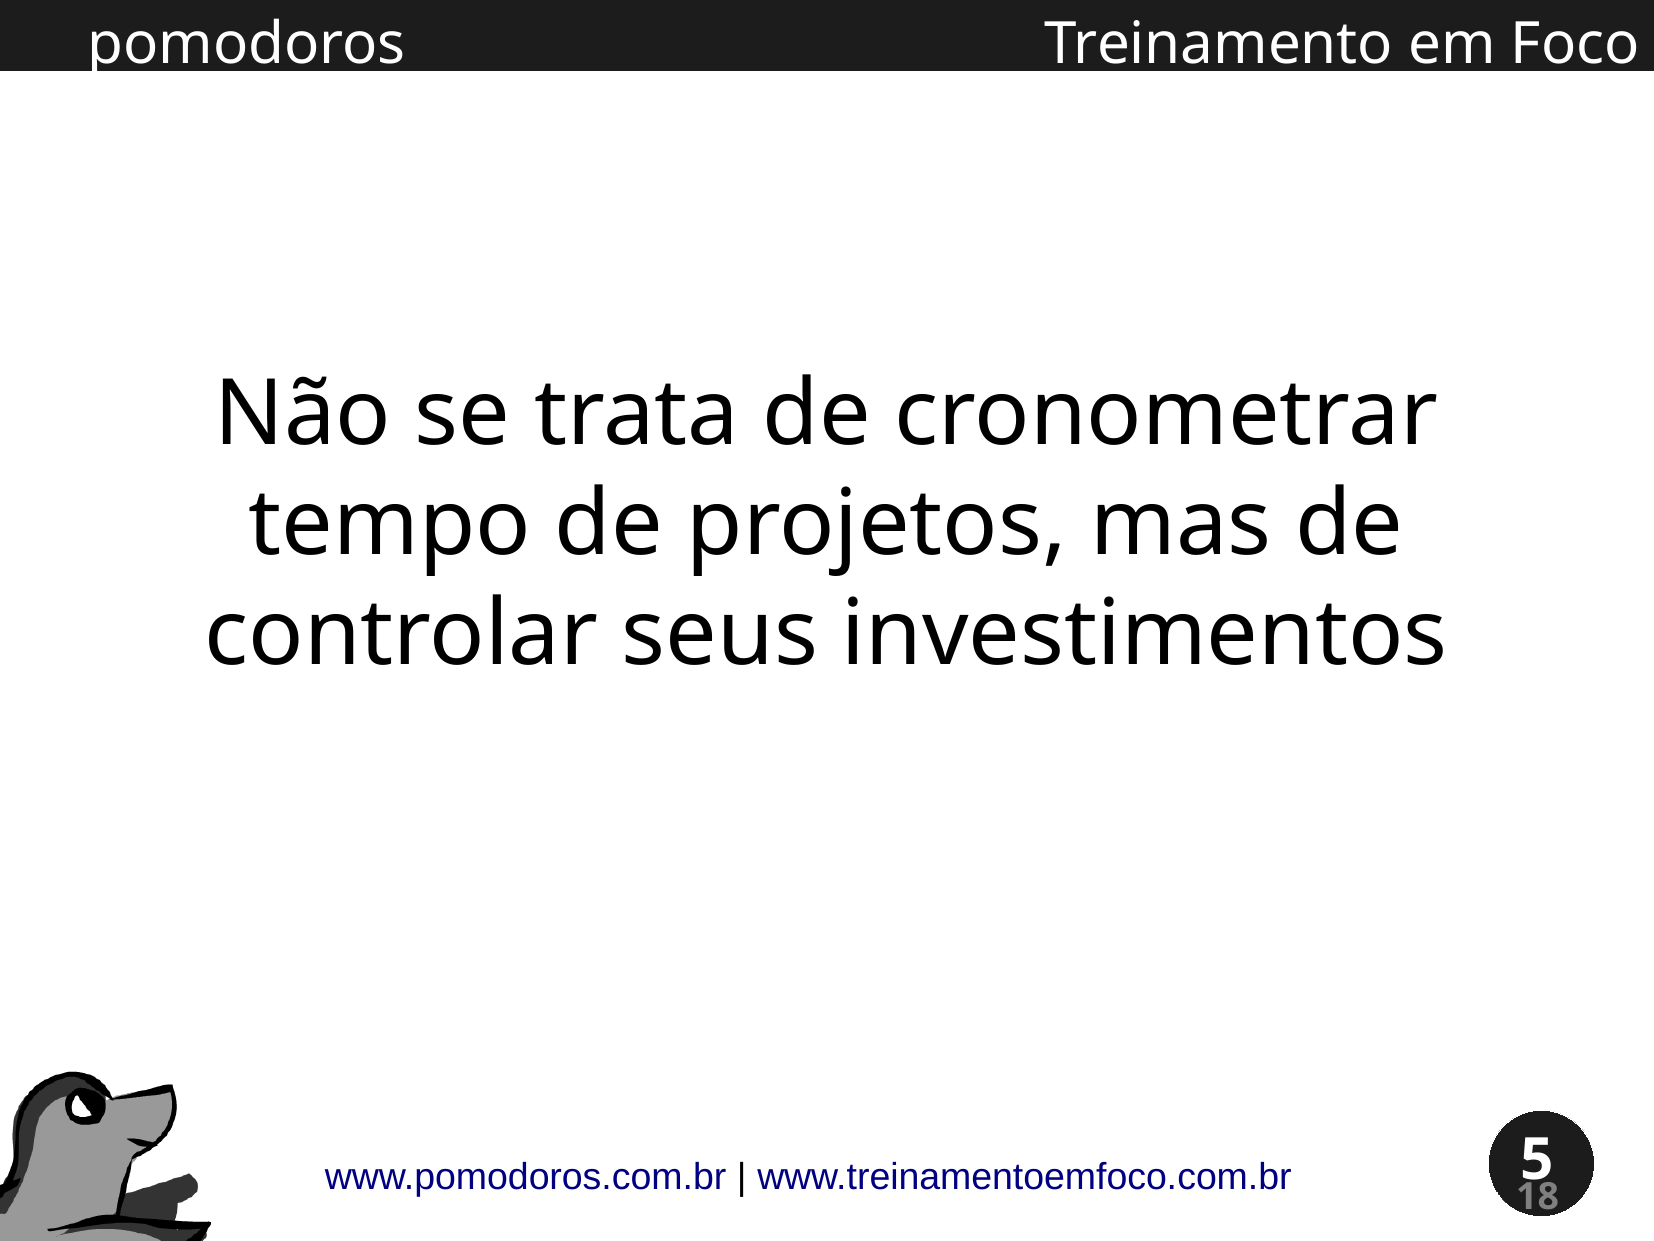

Não se trata de cronometrar tempo de projetos, mas de controlar seus investimentos